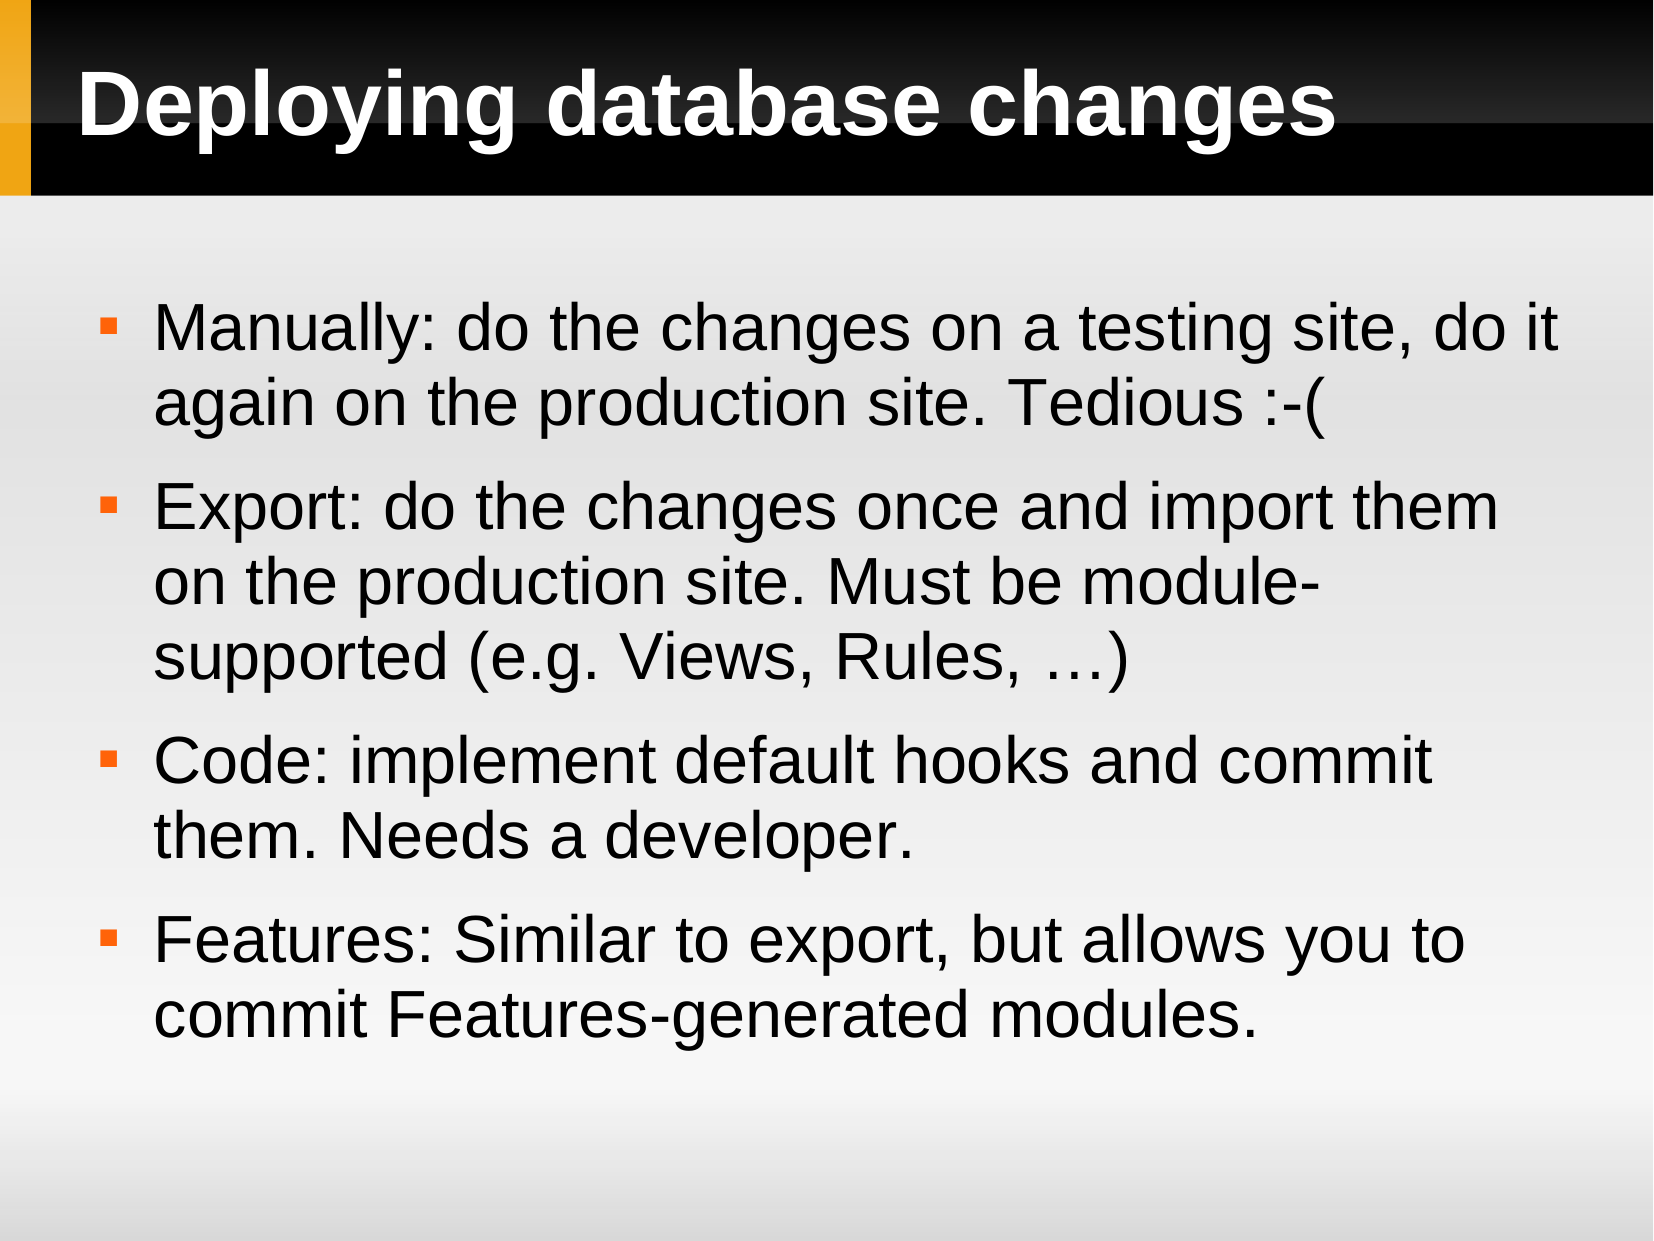

# Deploying database changes
Manually: do the changes on a testing site, do it again on the production site. Tedious :-(
Export: do the changes once and import them on the production site. Must be module-supported (e.g. Views, Rules, …)
Code: implement default hooks and commit them. Needs a developer.
Features: Similar to export, but allows you to commit Features-generated modules.